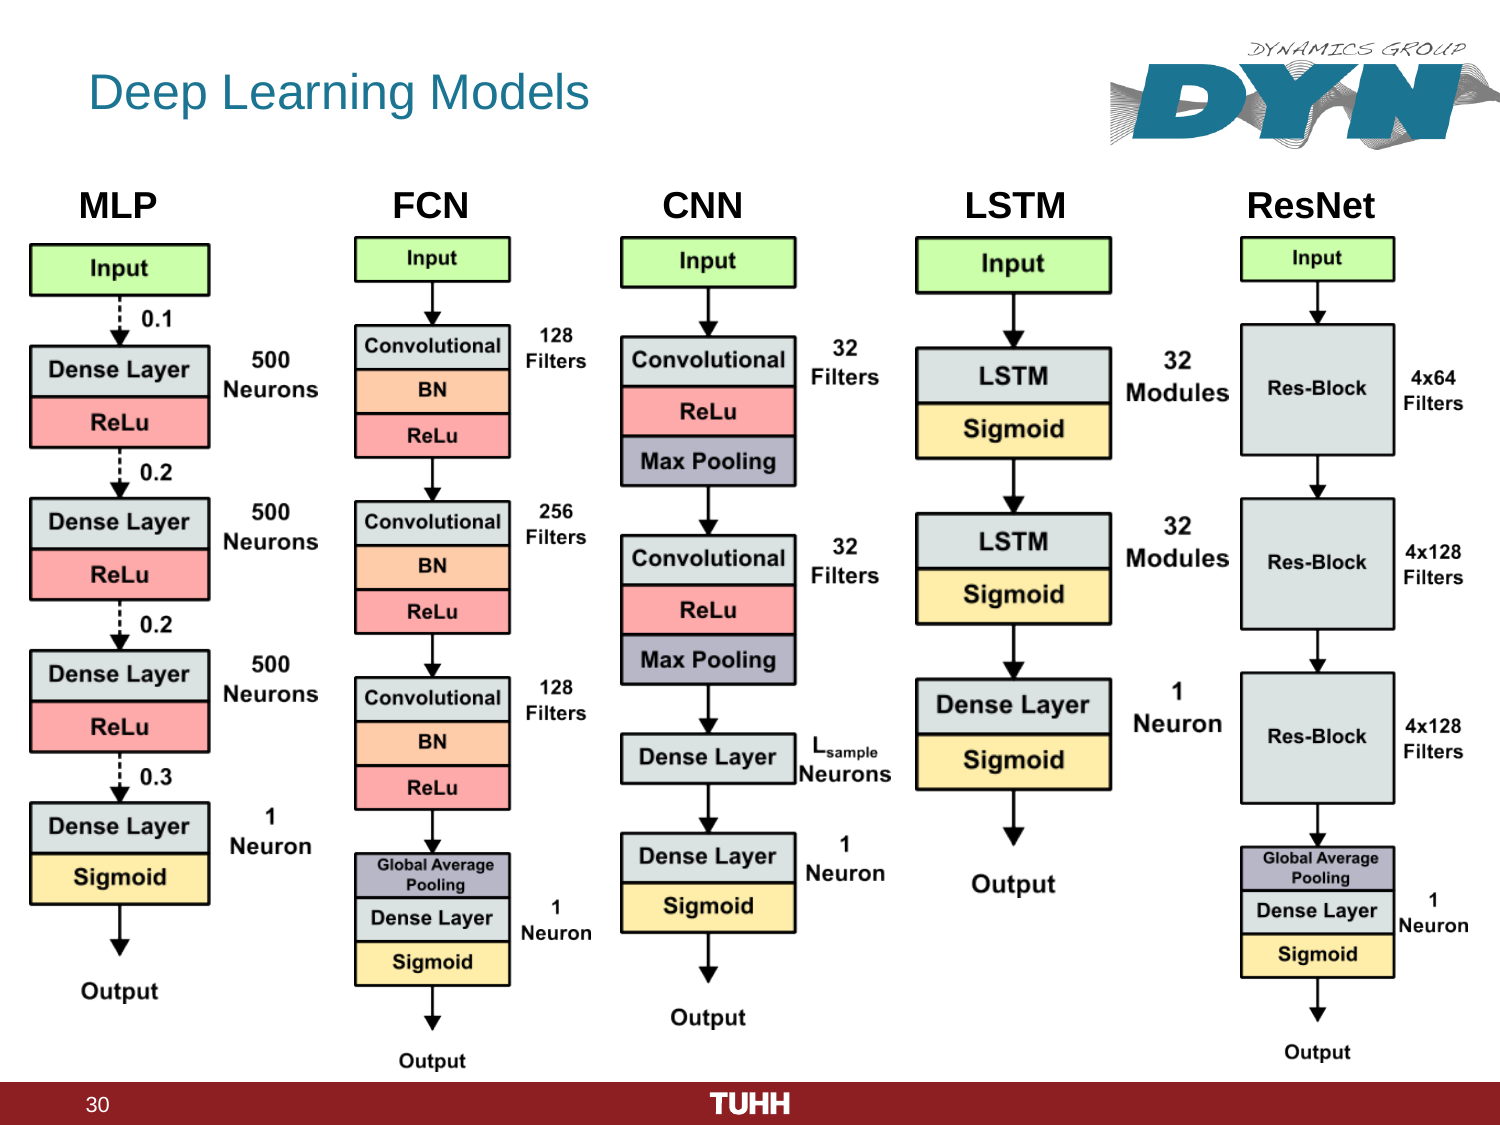

# Deep Learning Models
MLP
FCN
CNN
LSTM
ResNet